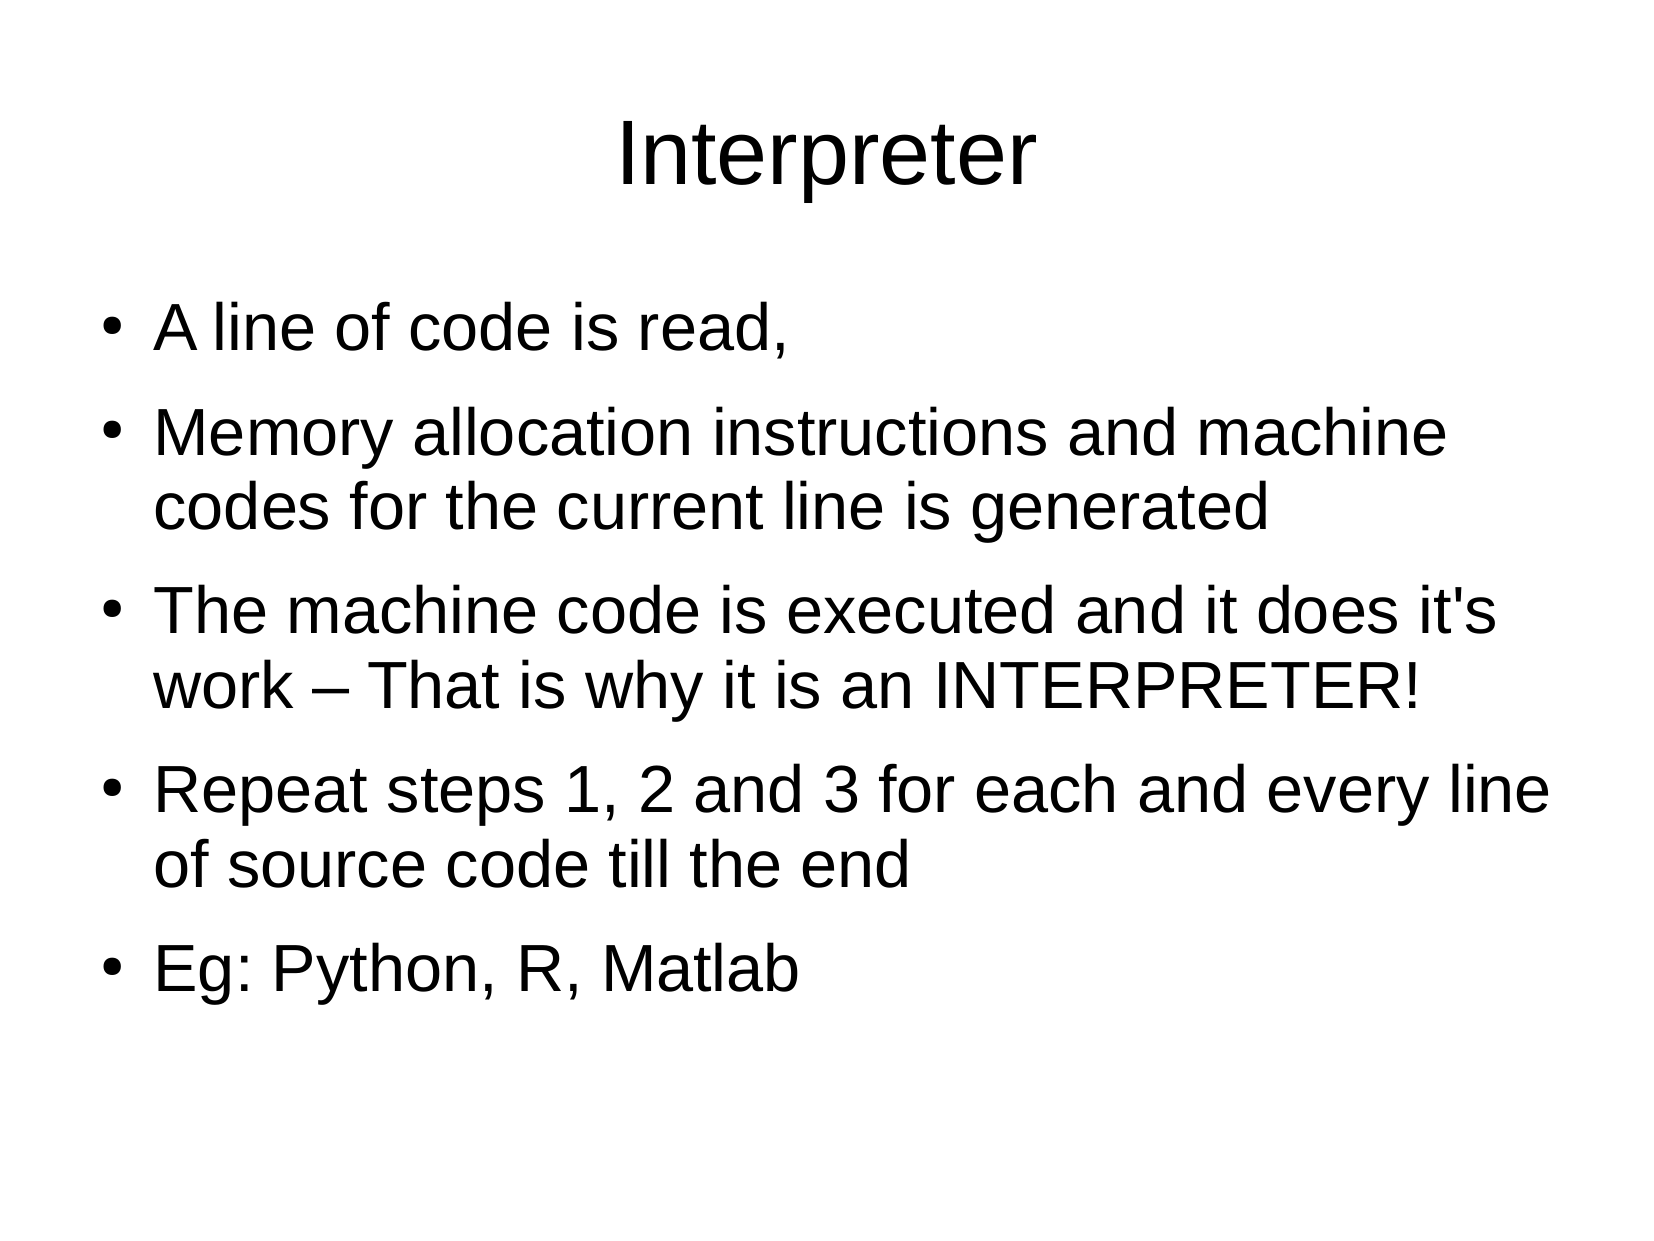

# Interpreter
A line of code is read,
Memory allocation instructions and machine codes for the current line is generated
The machine code is executed and it does it's work – That is why it is an INTERPRETER!
Repeat steps 1, 2 and 3 for each and every line of source code till the end
Eg: Python, R, Matlab